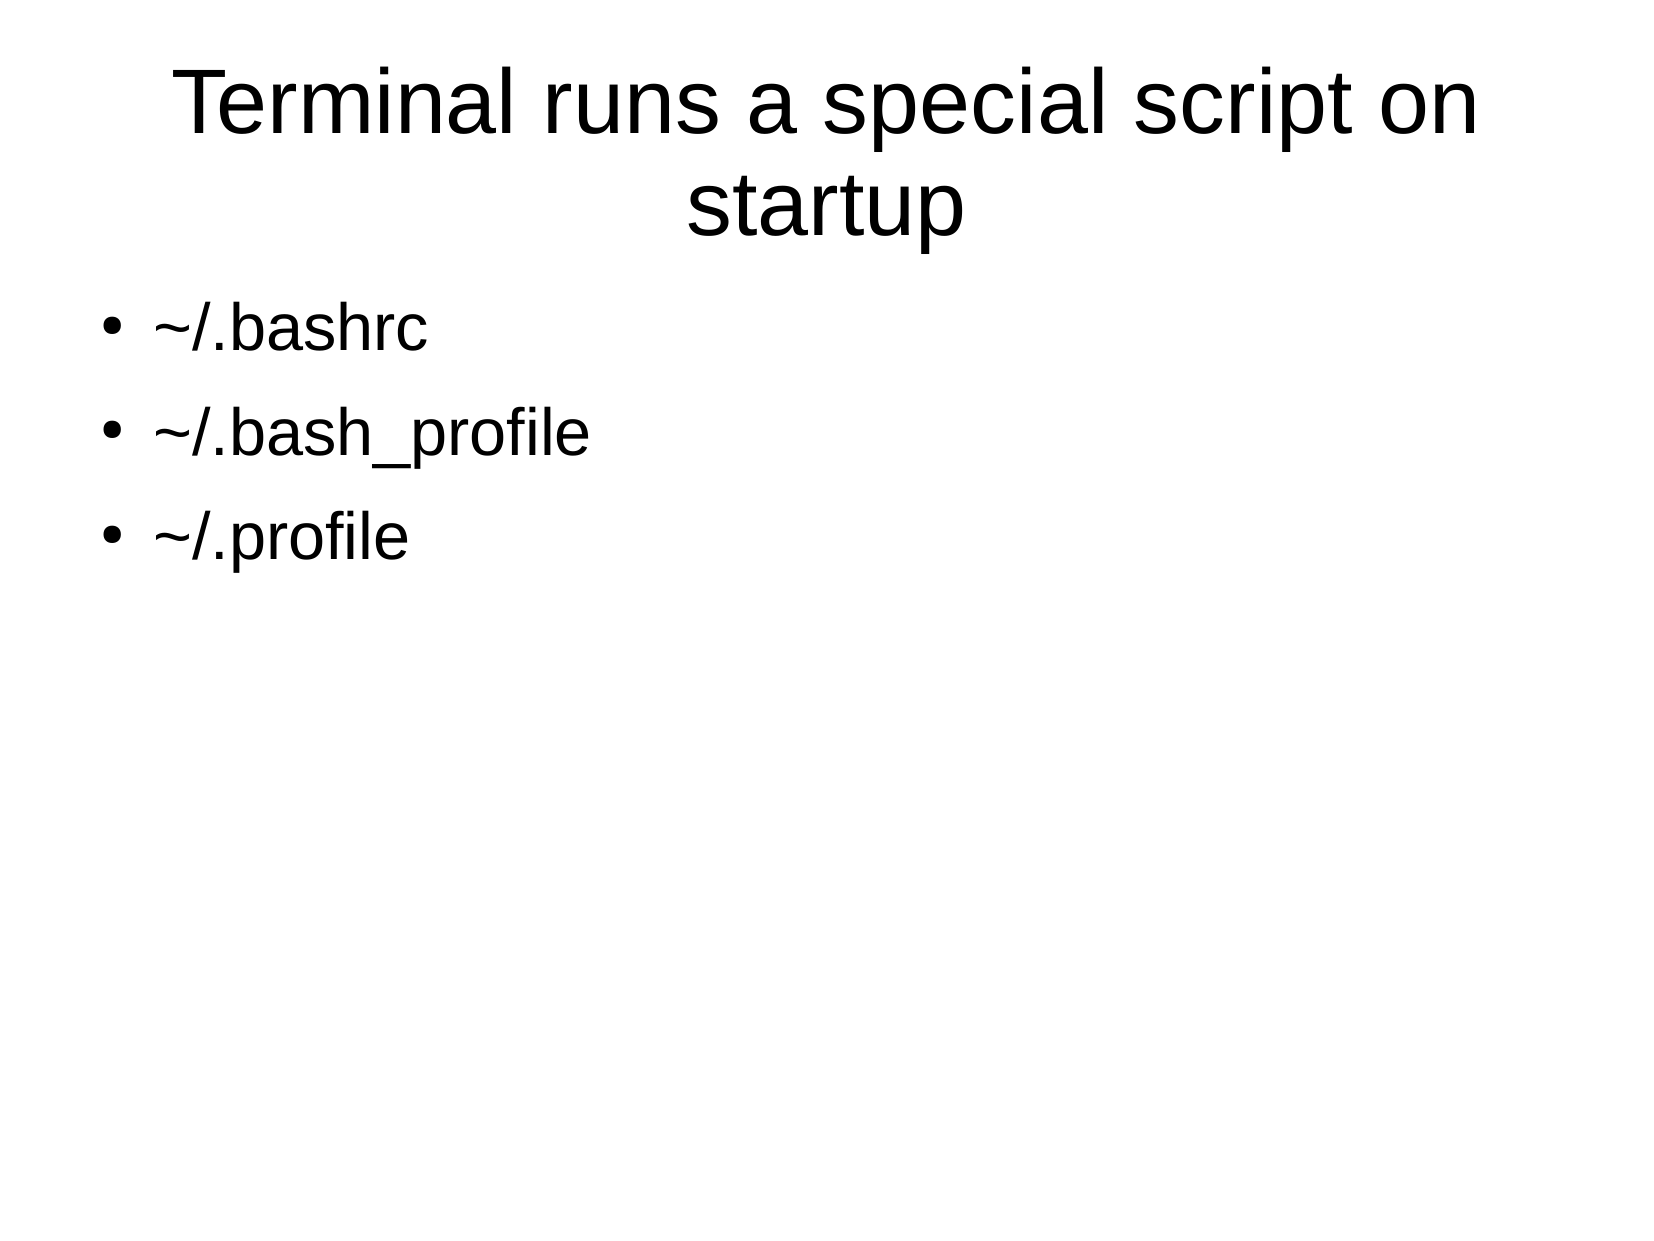

# Terminal runs a special script on startup
~/.bashrc
~/.bash_profile
~/.profile